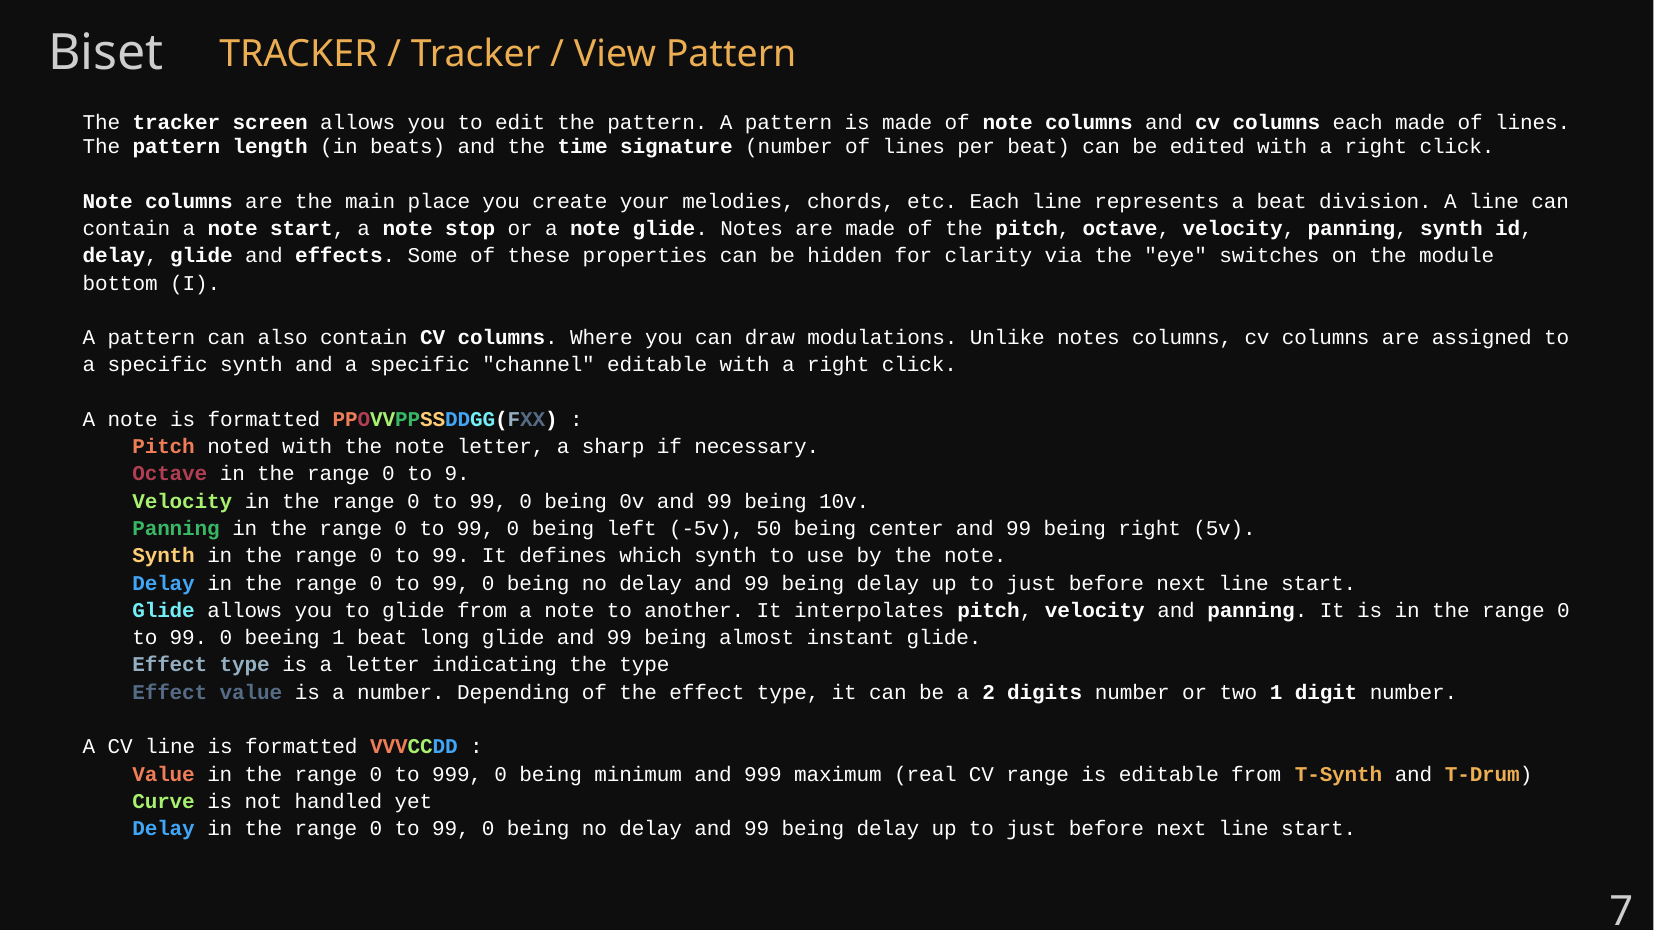

# Biset
TRACKER / Tracker / View Pattern
The tracker screen allows you to edit the pattern. A pattern is made of note columns and cv columns each made of lines. The pattern length (in beats) and the time signature (number of lines per beat) can be edited with a right click.
Note columns are the main place you create your melodies, chords, etc. Each line represents a beat division. A line can contain a note start, a note stop or a note glide. Notes are made of the pitch, octave, velocity, panning, synth id, delay, glide and effects. Some of these properties can be hidden for clarity via the "eye" switches on the module bottom (I).
A pattern can also contain CV columns. Where you can draw modulations. Unlike notes columns, cv columns are assigned to a specific synth and a specific "channel" editable with a right click.
A note is formatted PPOVVPPSSDDGG(FXX) :
Pitch noted with the note letter, a sharp if necessary.
Octave in the range 0 to 9.
Velocity in the range 0 to 99, 0 being 0v and 99 being 10v.
Panning in the range 0 to 99, 0 being left (-5v), 50 being center and 99 being right (5v).
Synth in the range 0 to 99. It defines which synth to use by the note.
Delay in the range 0 to 99, 0 being no delay and 99 being delay up to just before next line start.
Glide allows you to glide from a note to another. It interpolates pitch, velocity and panning. It is in the range 0 to 99. 0 beeing 1 beat long glide and 99 being almost instant glide.
Effect type is a letter indicating the type
Effect value is a number. Depending of the effect type, it can be a 2 digits number or two 1 digit number.
A CV line is formatted VVVCCDD :
Value in the range 0 to 999, 0 being minimum and 999 maximum (real CV range is editable from T-Synth and T-Drum)
Curve is not handled yet
Delay in the range 0 to 99, 0 being no delay and 99 being delay up to just before next line start.
7